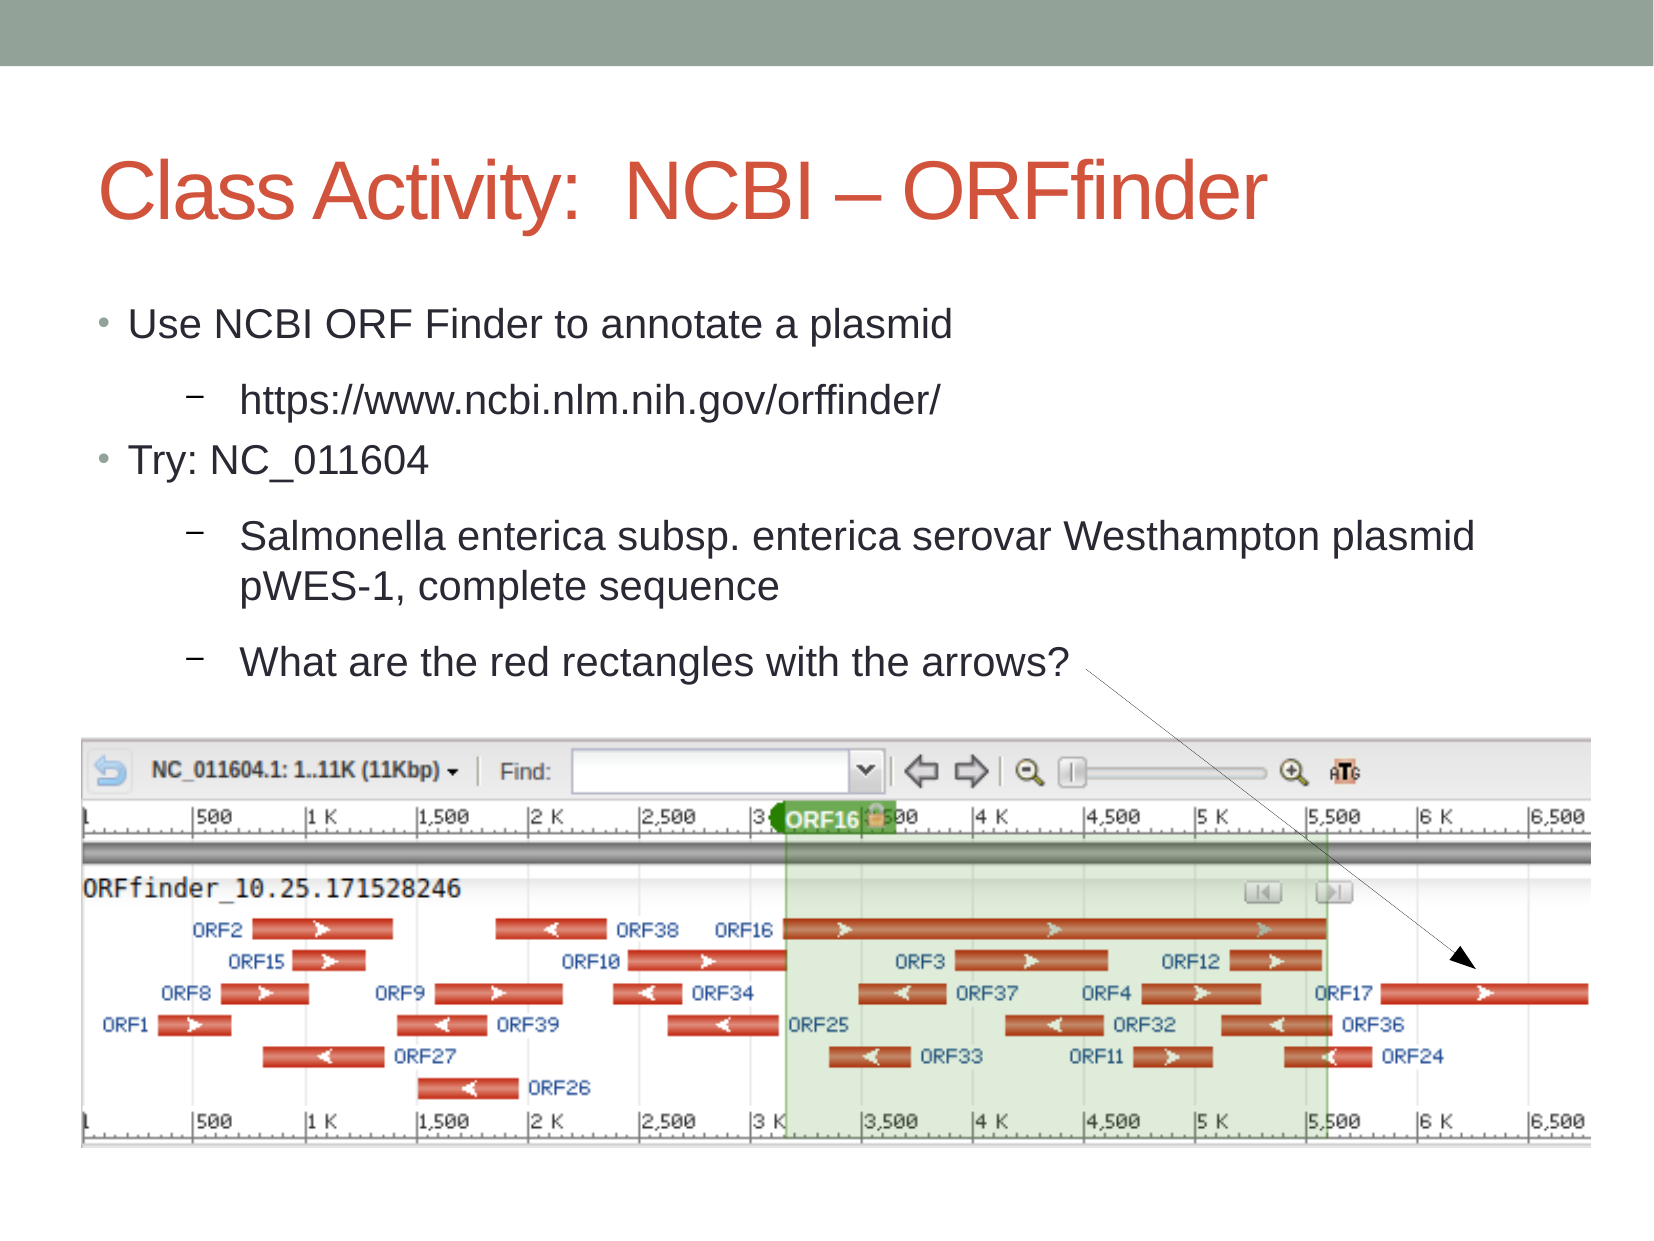

# Class Activity: NCBI – ORFfinder
Use NCBI ORF Finder to annotate a plasmid
https://www.ncbi.nlm.nih.gov/orffinder/
Try: NC_011604
Salmonella enterica subsp. enterica serovar Westhampton plasmid pWES-1, complete sequence
What are the red rectangles with the arrows?